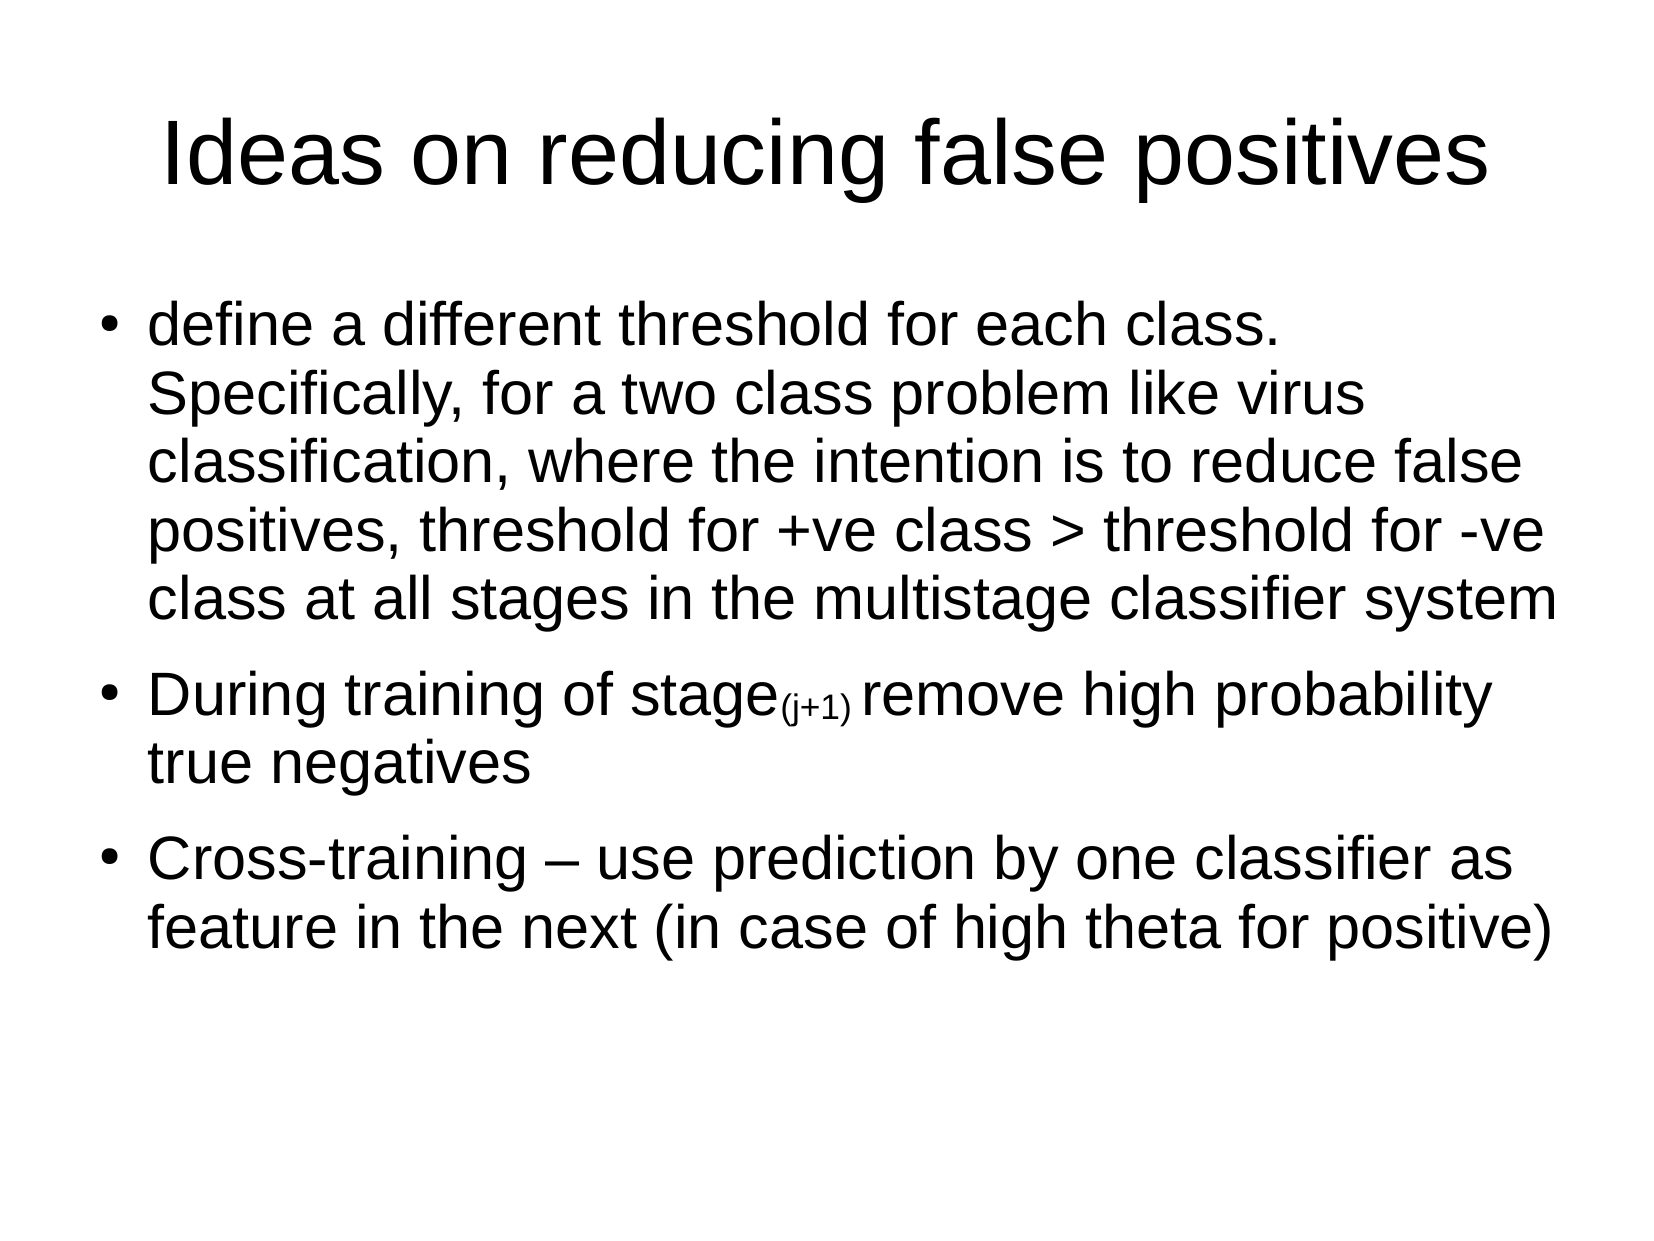

# Ideas on reducing false positives
define a different threshold for each class. Specifically, for a two class problem like virus classification, where the intention is to reduce false positives, threshold for +ve class > threshold for -ve class at all stages in the multistage classifier system
During training of stage(j+1) remove high probability true negatives
Cross-training – use prediction by one classifier as feature in the next (in case of high theta for positive)